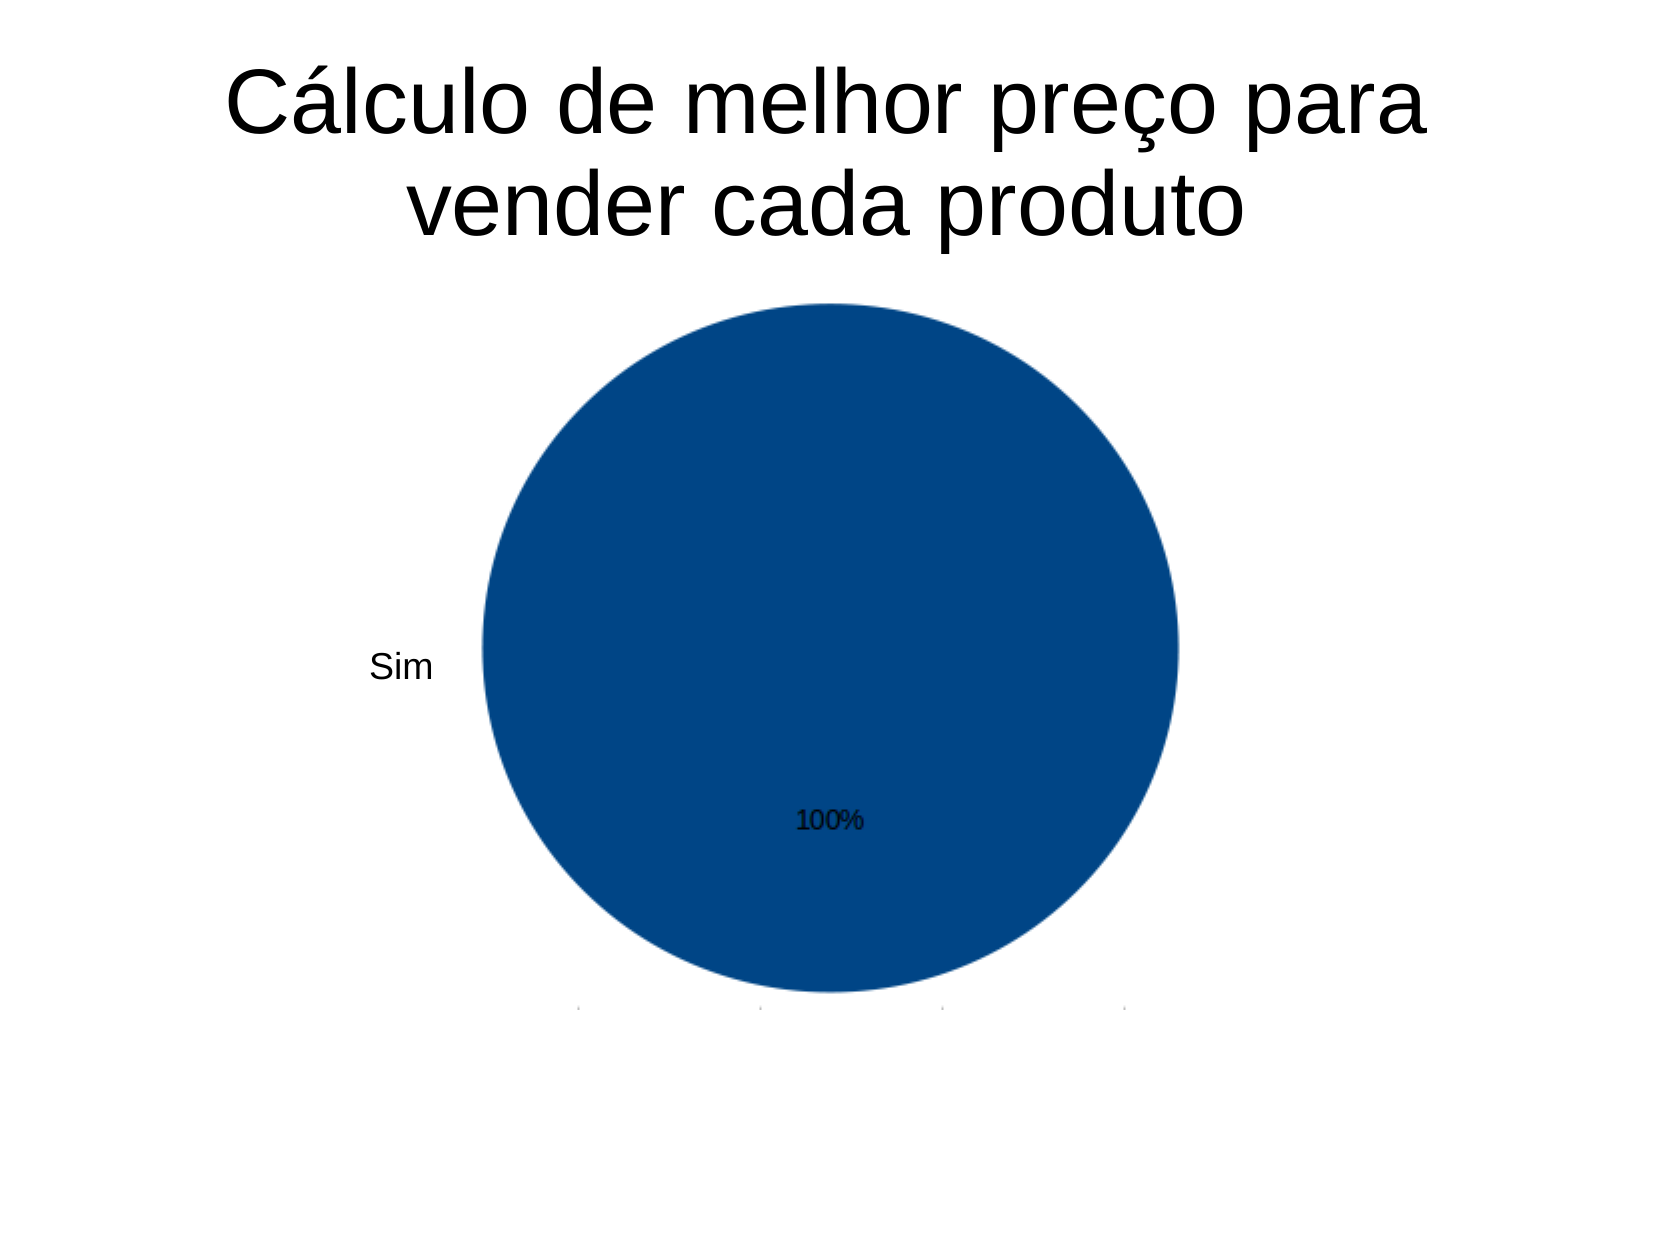

# Cálculo de melhor preço para vender cada produto
Sim